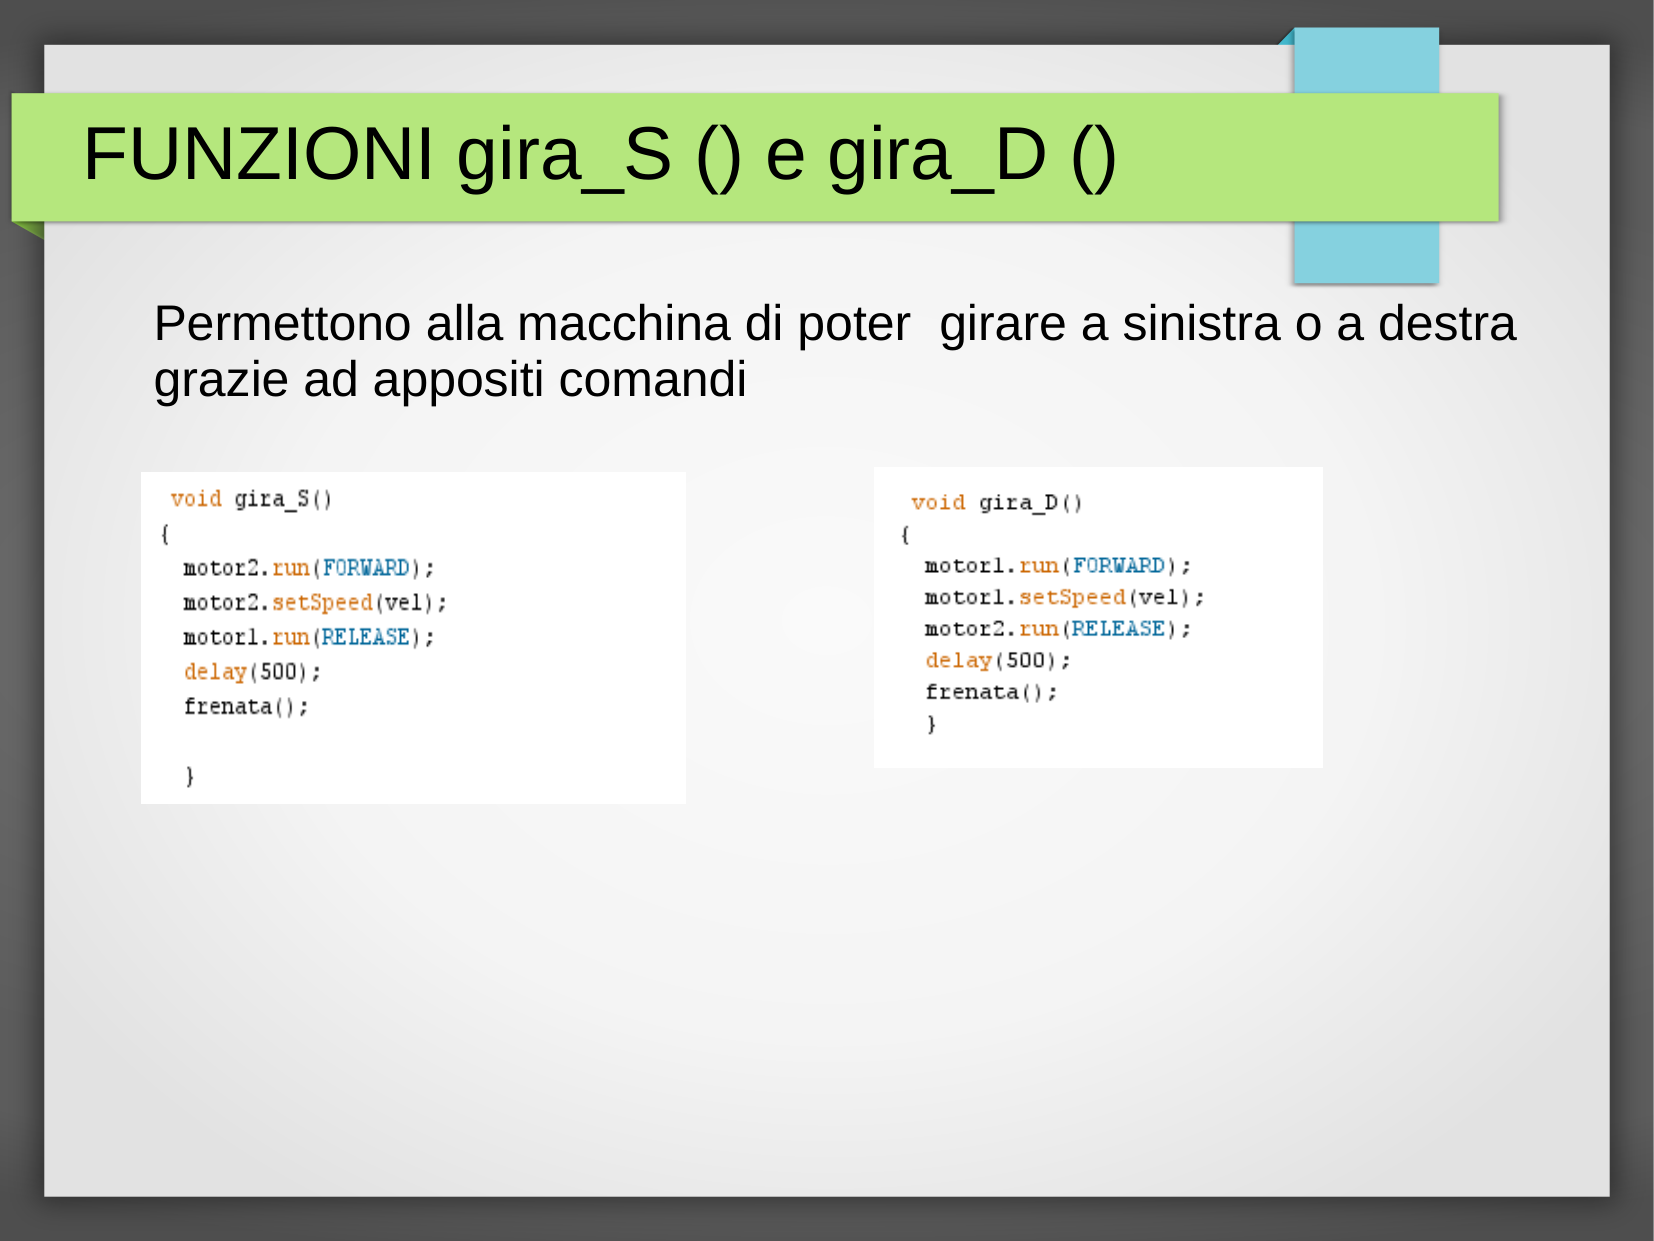

# FUNZIONI gira_S () e gira_D ()
Permettono alla macchina di poter girare a sinistra o a destra grazie ad appositi comandi